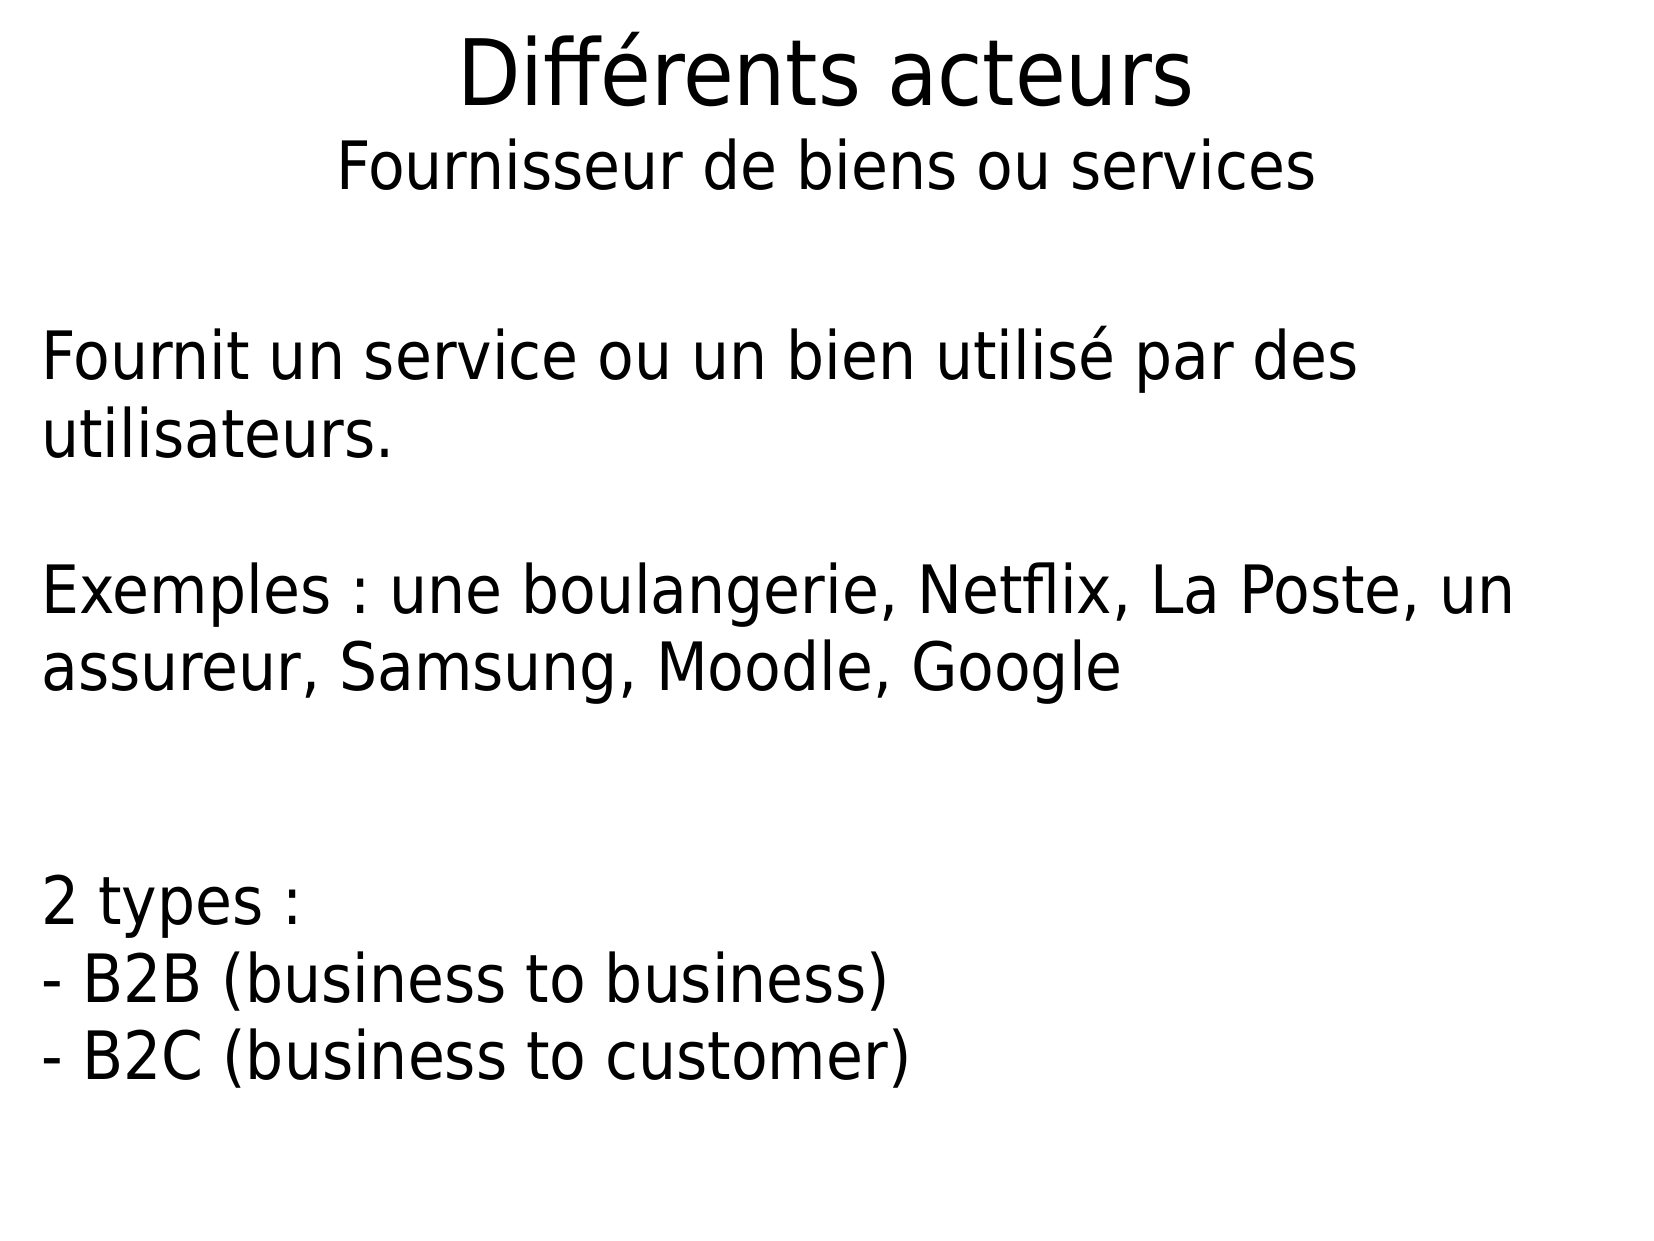

# Différents acteurs Fournisseur de biens ou services
Fournit un service ou un bien utilisé par des utilisateurs.
Exemples : une boulangerie, Netflix, La Poste, un assureur, Samsung, Moodle, Google
2 types :
- B2B (business to business)
- B2C (business to customer)